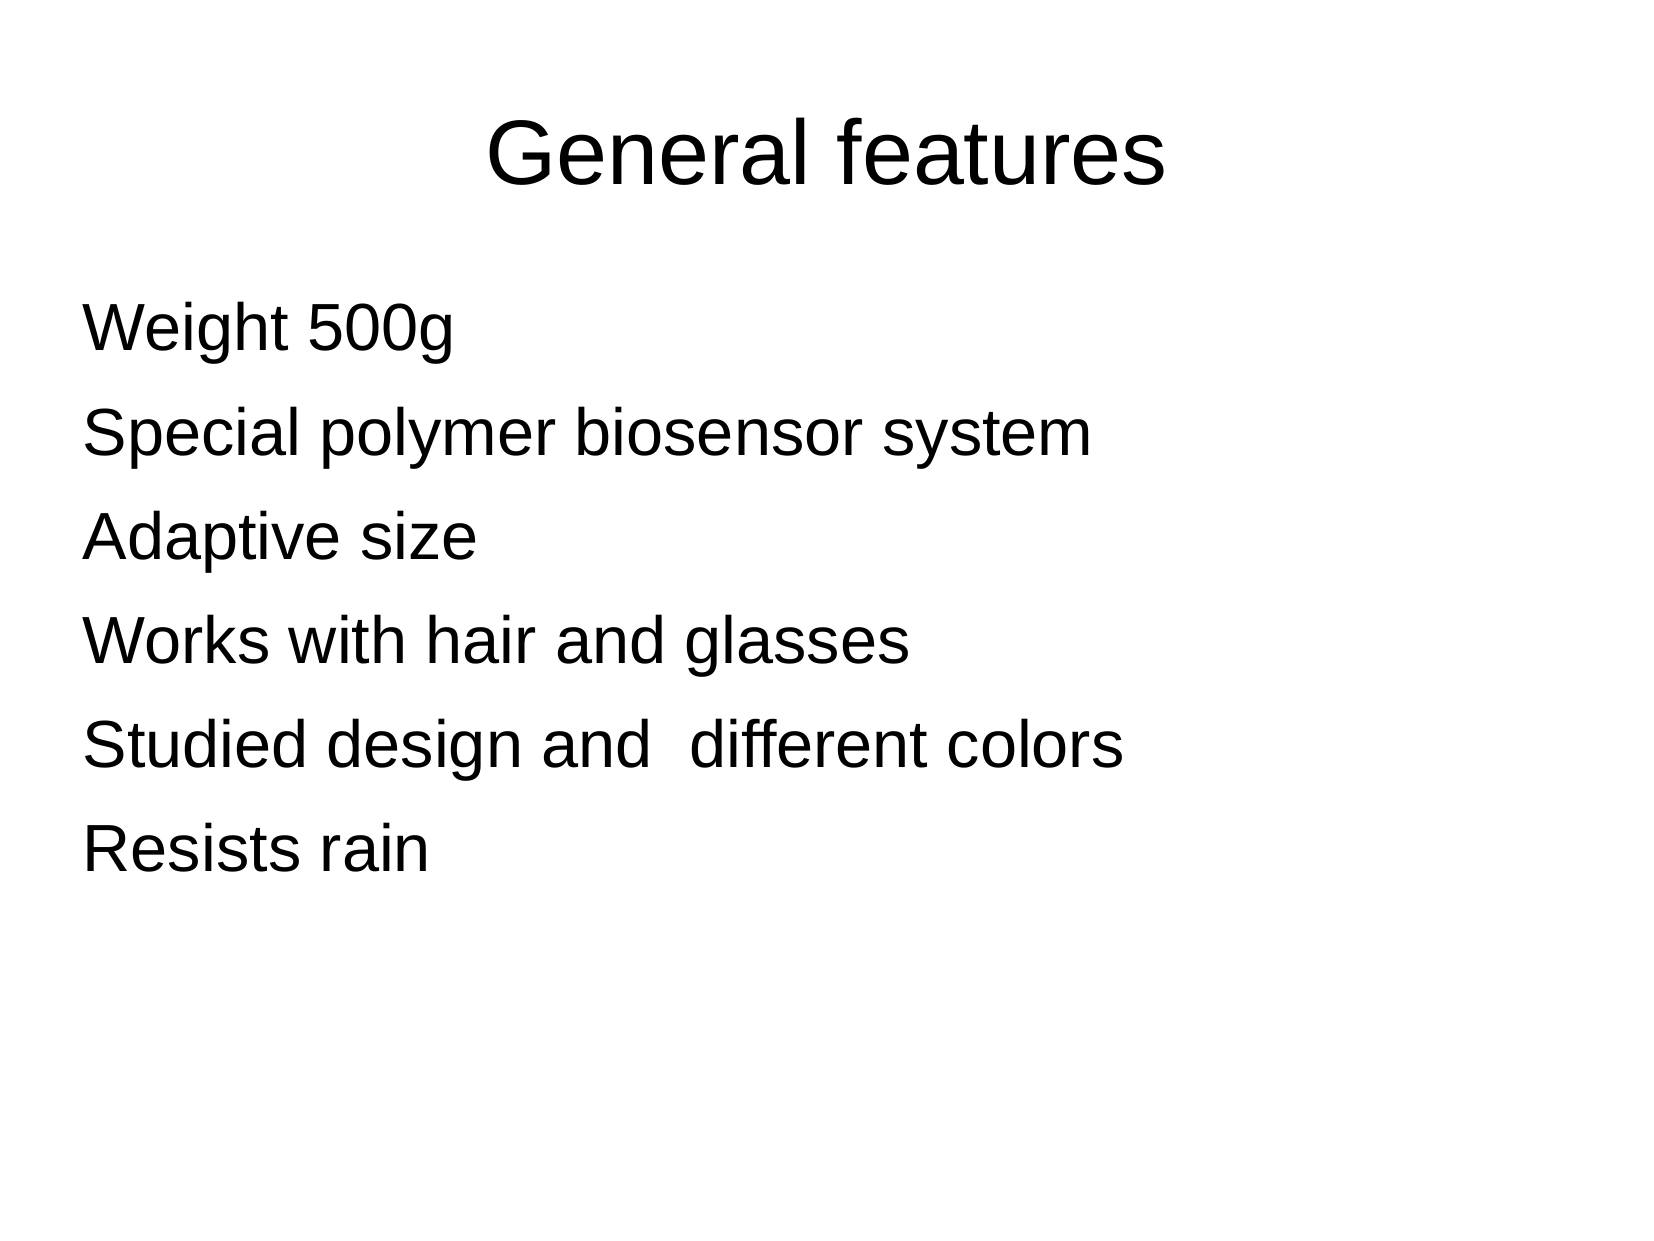

# General features
Weight 500g
Special polymer biosensor system
Adaptive size
Works with hair and glasses
Studied design and different colors
Resists rain